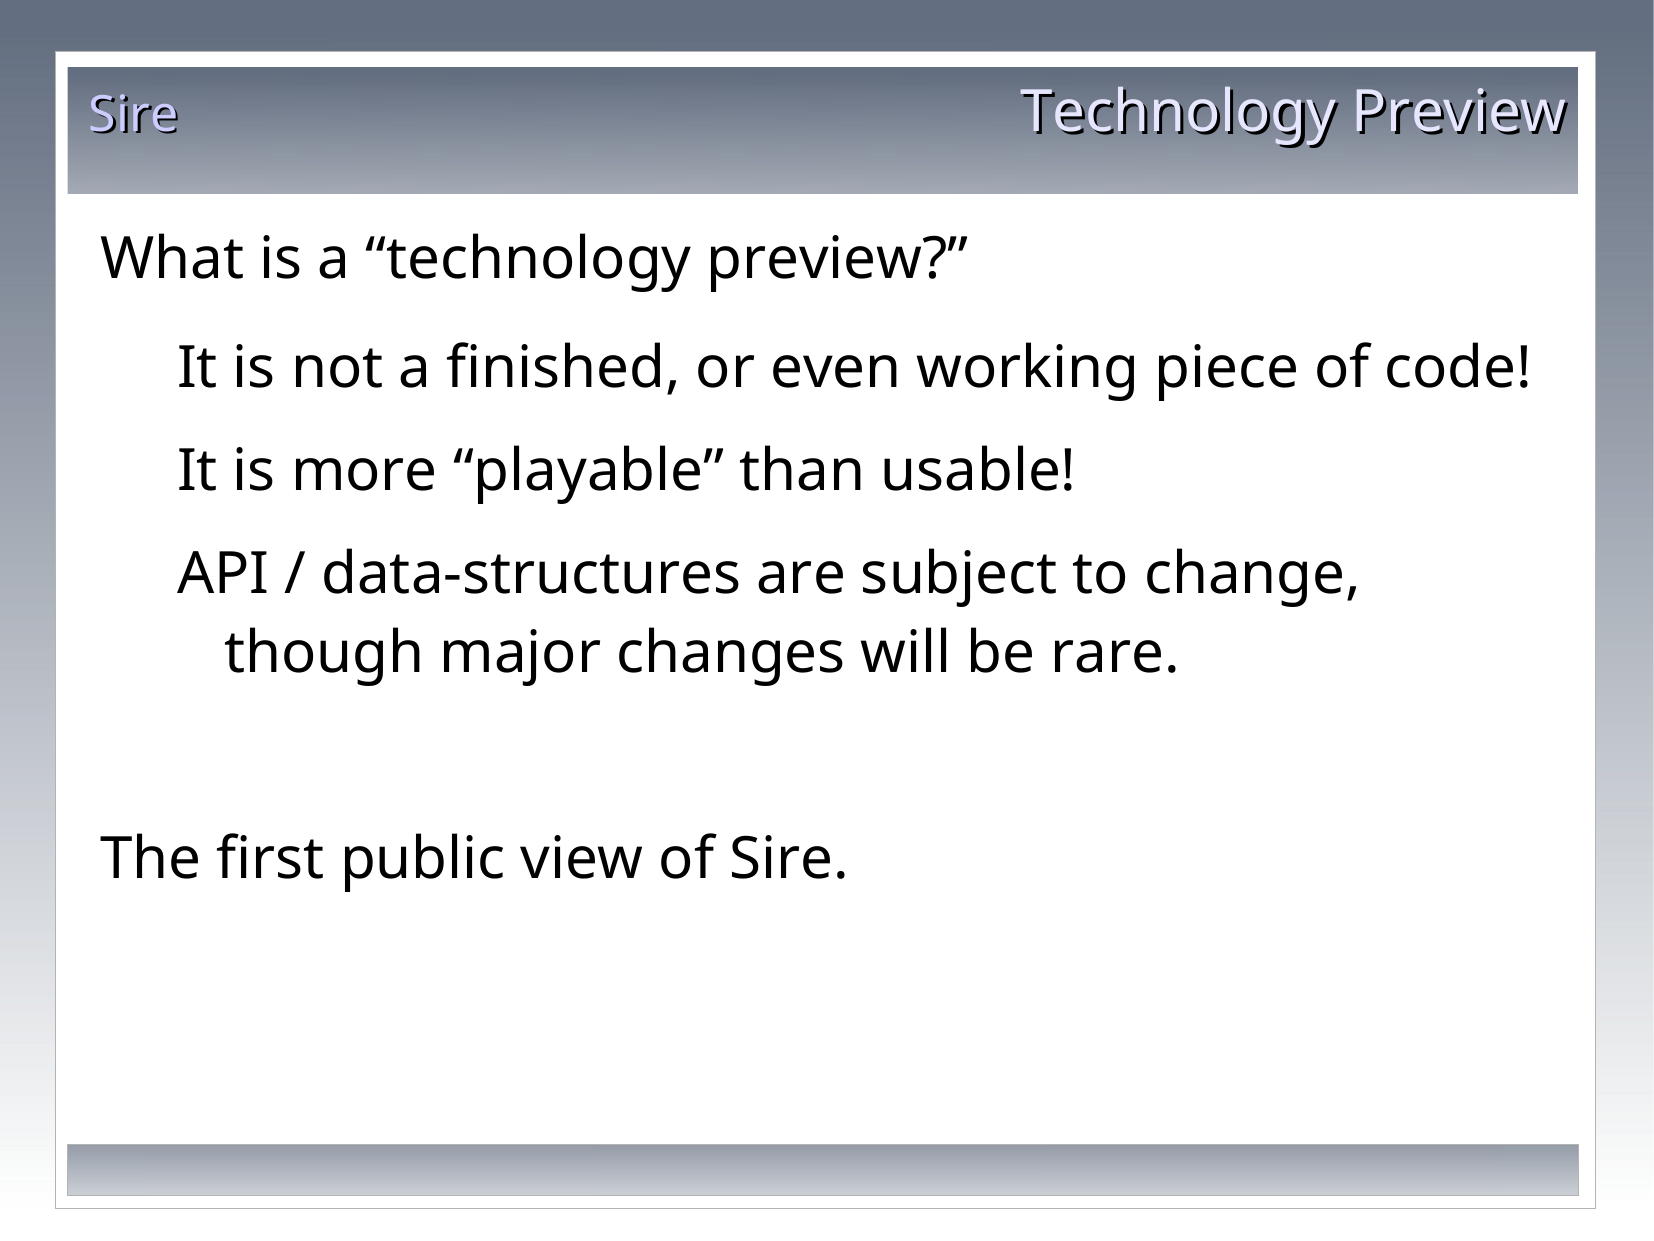

# Technology Preview
What is a “technology preview?”
It is not a finished, or even working piece of code!
It is more “playable” than usable!
API / data-structures are subject to change, though major changes will be rare.
The first public view of Sire.